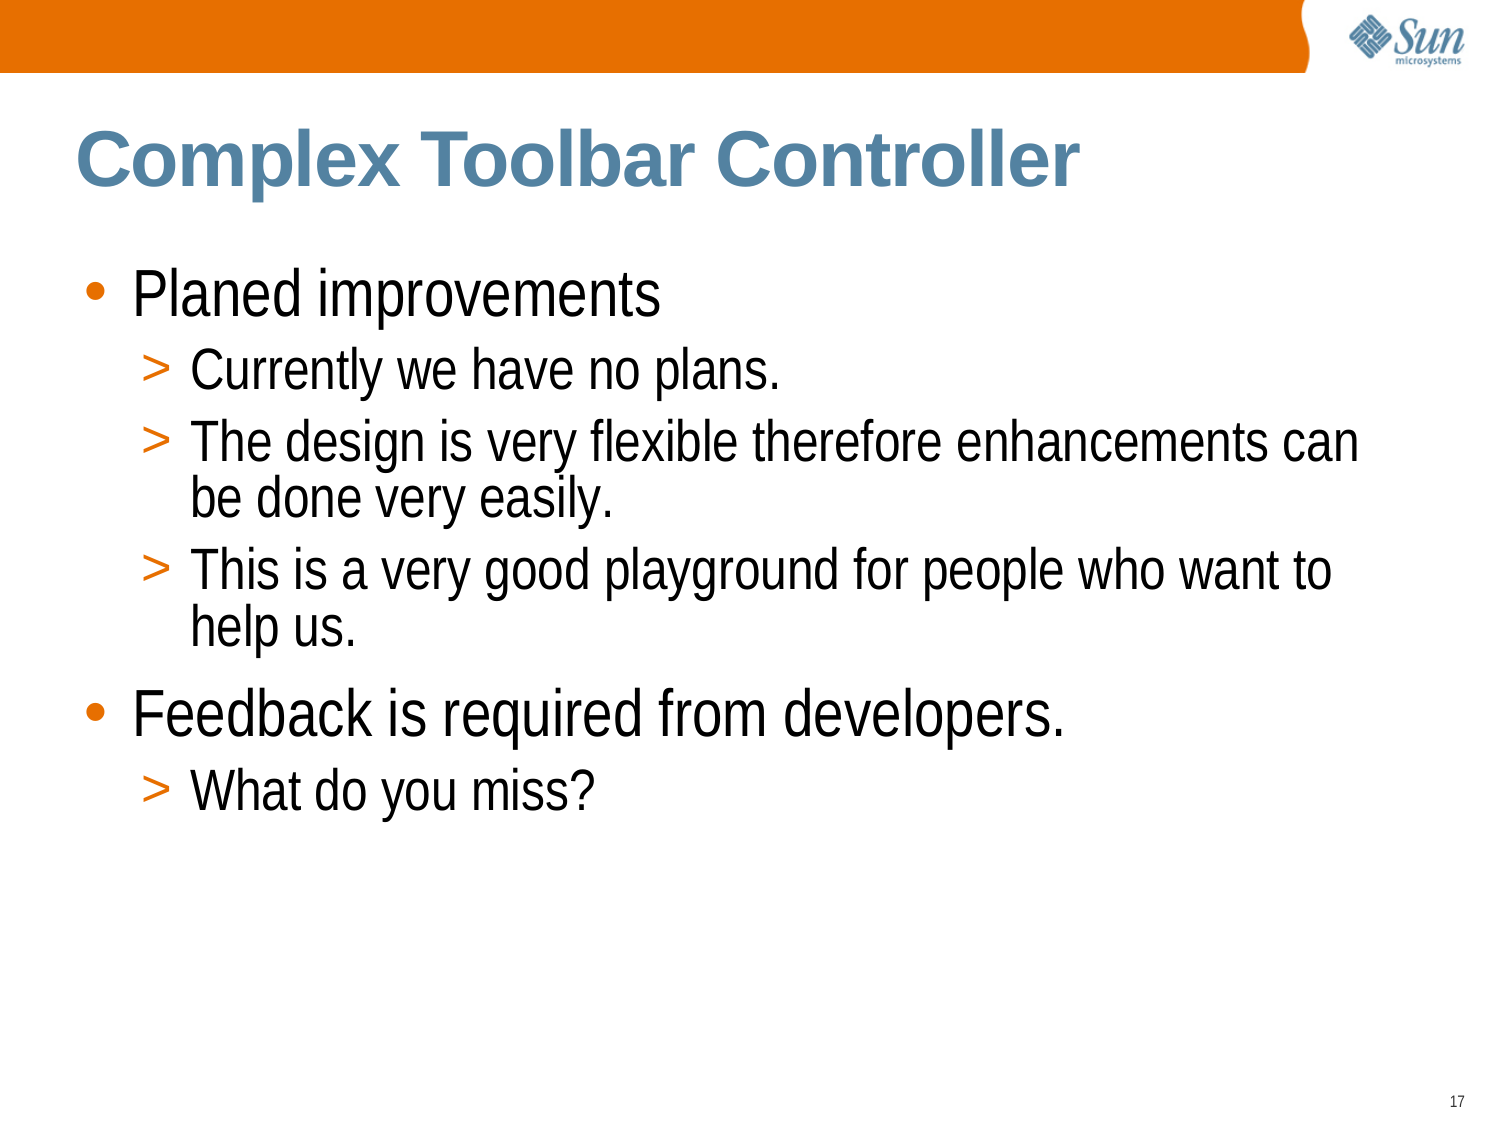

# Complex Toolbar Controller
Planed improvements
Currently we have no plans.
The design is very flexible therefore enhancements can be done very easily.
This is a very good playground for people who want to help us.
Feedback is required from developers.
What do you miss?